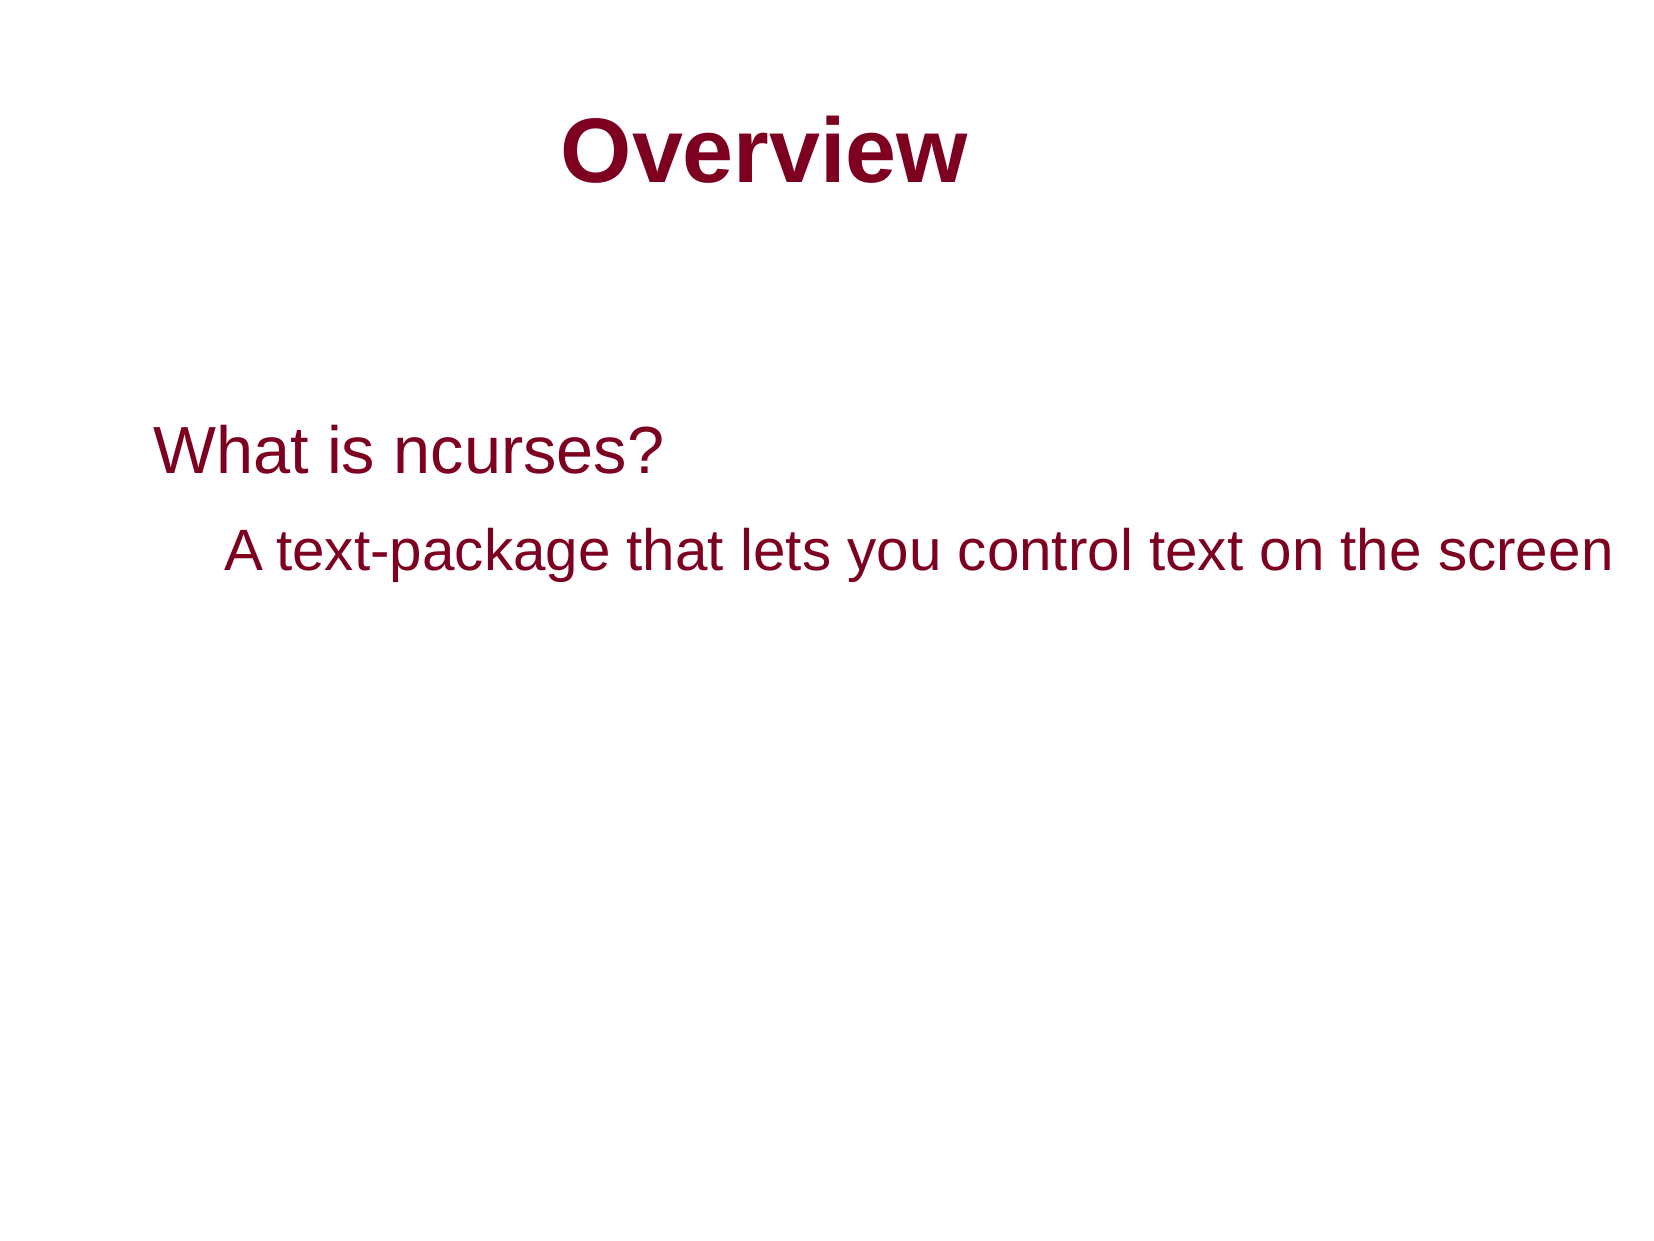

# Overview
What is ncurses?
A text-package that lets you control text on the screen